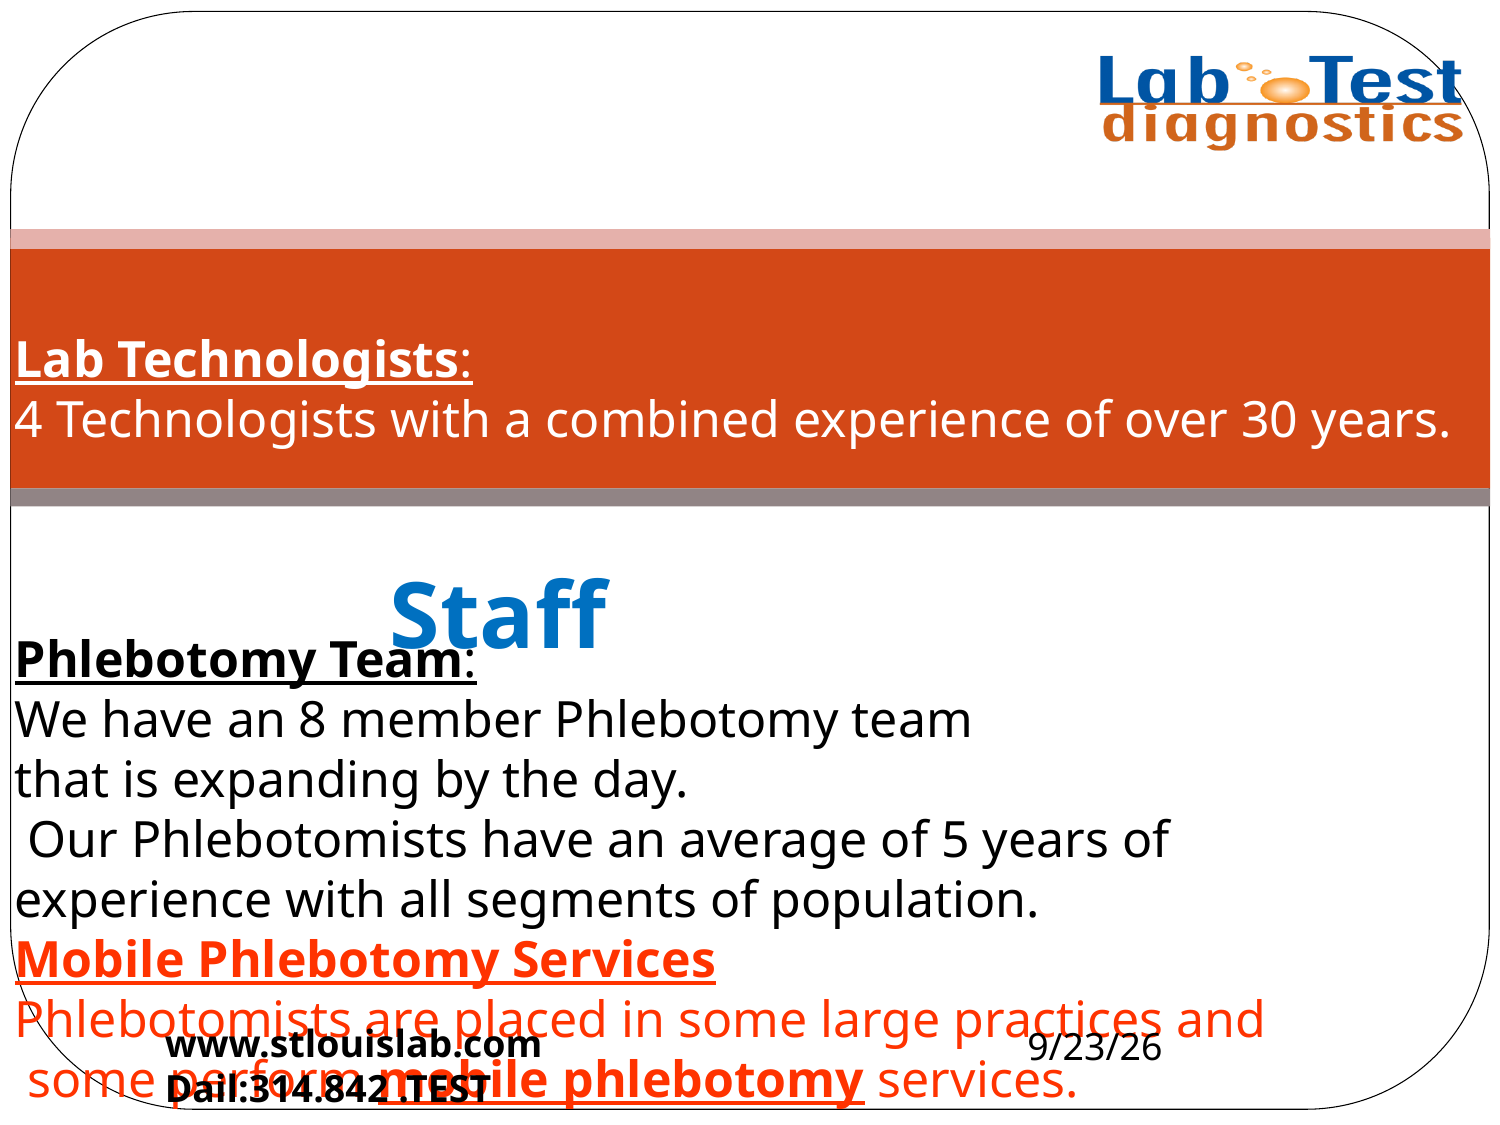

Staff
# Lab Technologists:
4 Technologists with a combined experience of over 30 years.
Phlebotomy Team:
We have an 8 member Phlebotomy team
that is expanding by the day.
 Our Phlebotomists have an average of 5 years of
experience with all segments of population.
Mobile Phlebotomy Services
Phlebotomists are placed in some large practices and
 some perform mobile phlebotomy services.
www.stlouislab.com Dail:314.842 .TEST